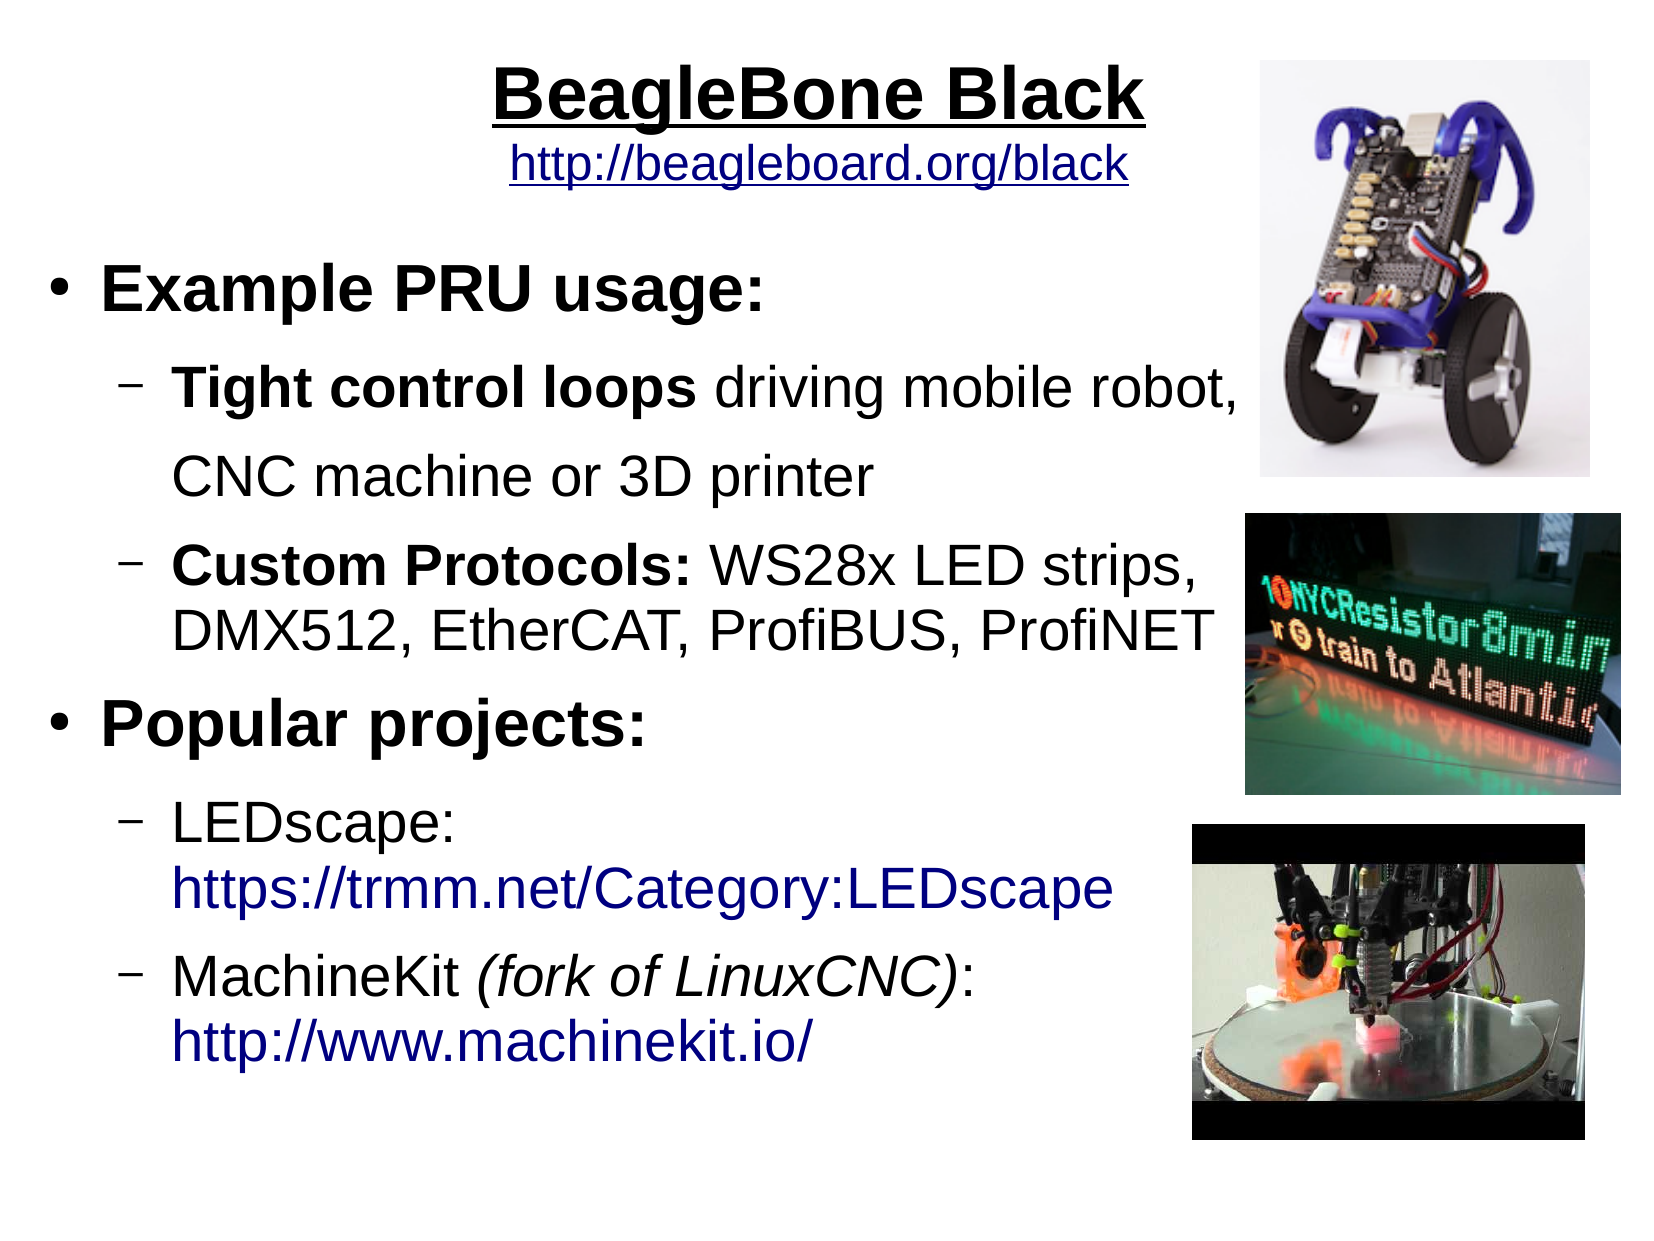

# BeagleBone Black http://beagleboard.org/black
Example PRU usage:
Tight control loops driving mobile robot,
CNC machine or 3D printer
Custom Protocols: WS28x LED strips, DMX512, EtherCAT, ProfiBUS, ProfiNET
Popular projects:
LEDscape: https://trmm.net/Category:LEDscape
MachineKit (fork of LinuxCNC): http://www.machinekit.io/